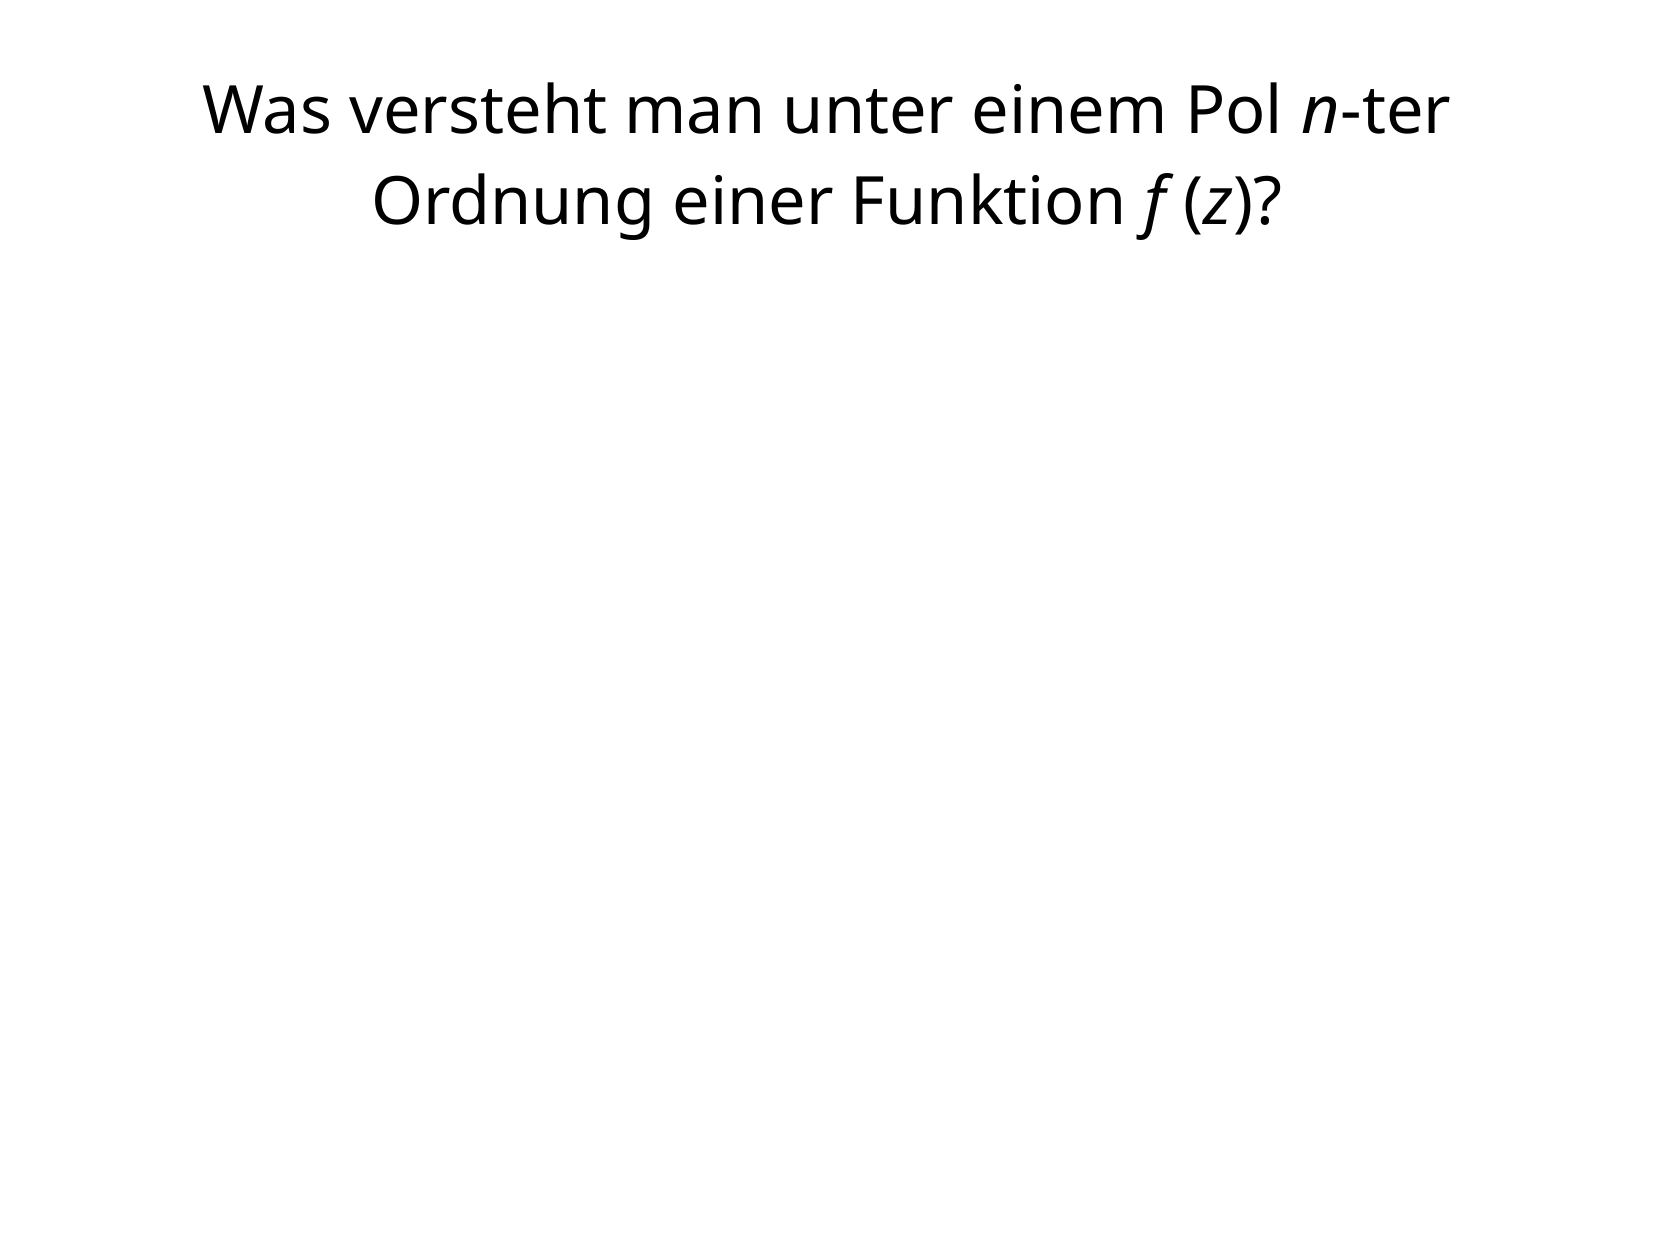

# Was versteht man unter einem Pol n-ter Ordnung einer Funktion f (z)?